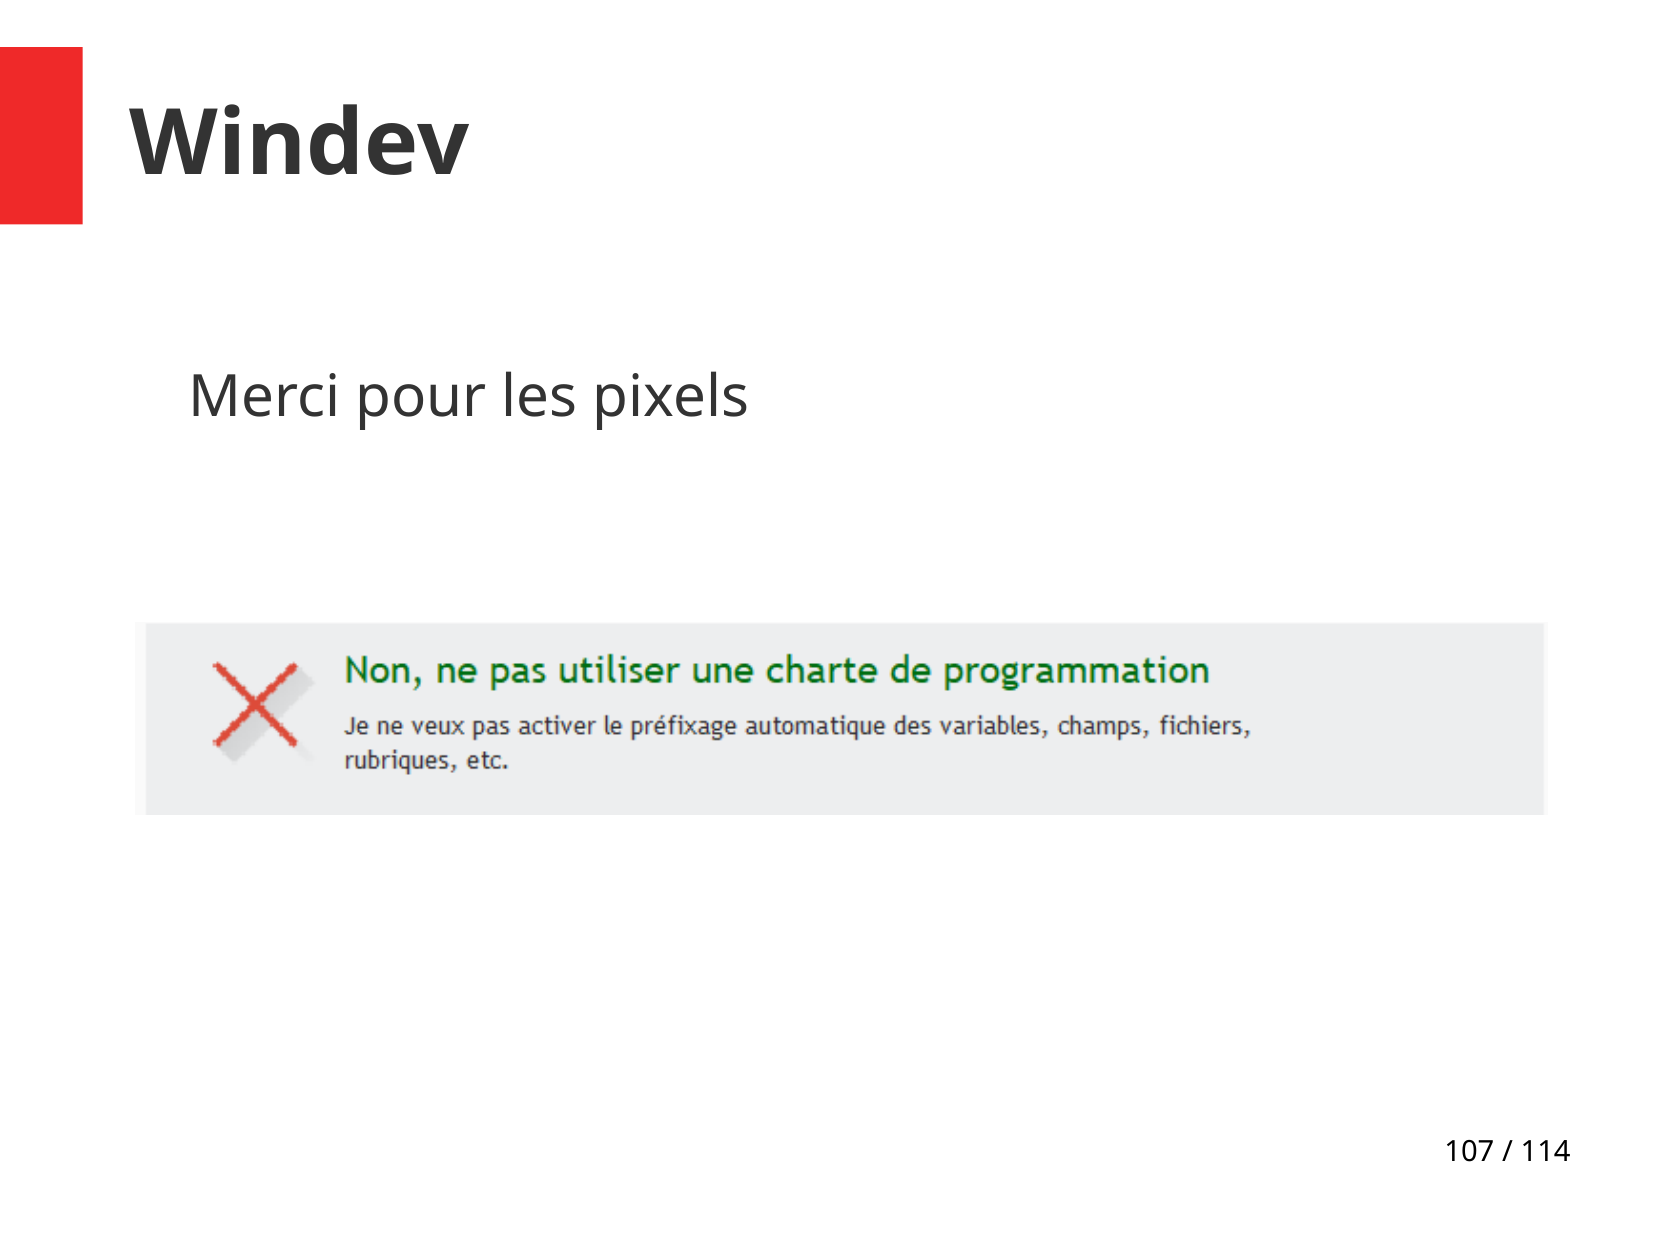

# Windev
Merci pour les pixels
107